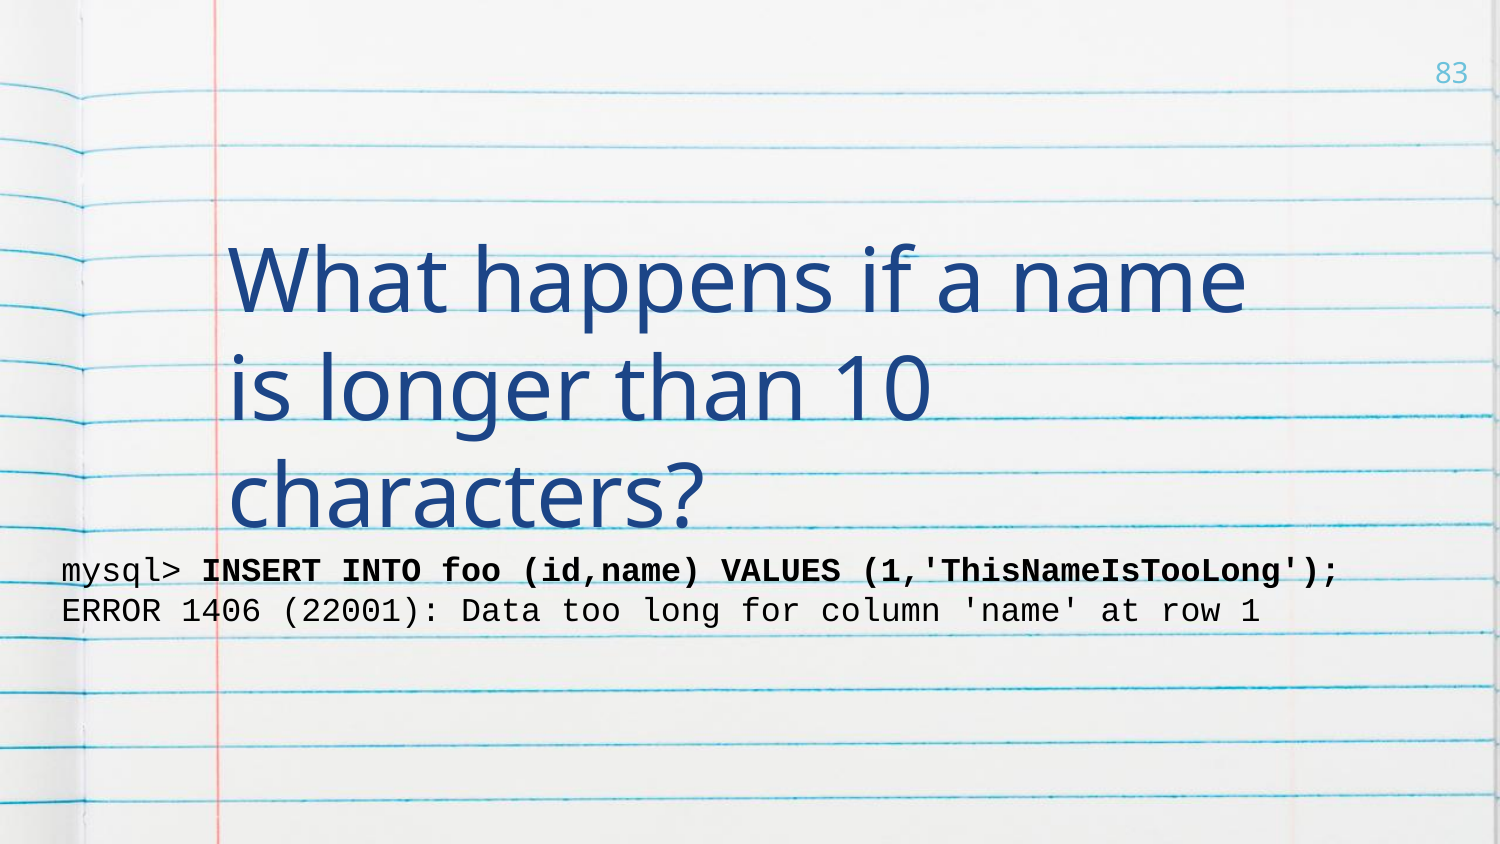

# What happens if a name is longer than 10 characters?
mysql> INSERT INTO foo (id,name) VALUES (1,'ThisNameIsTooLong');
ERROR 1406 (22001): Data too long for column 'name' at row 1